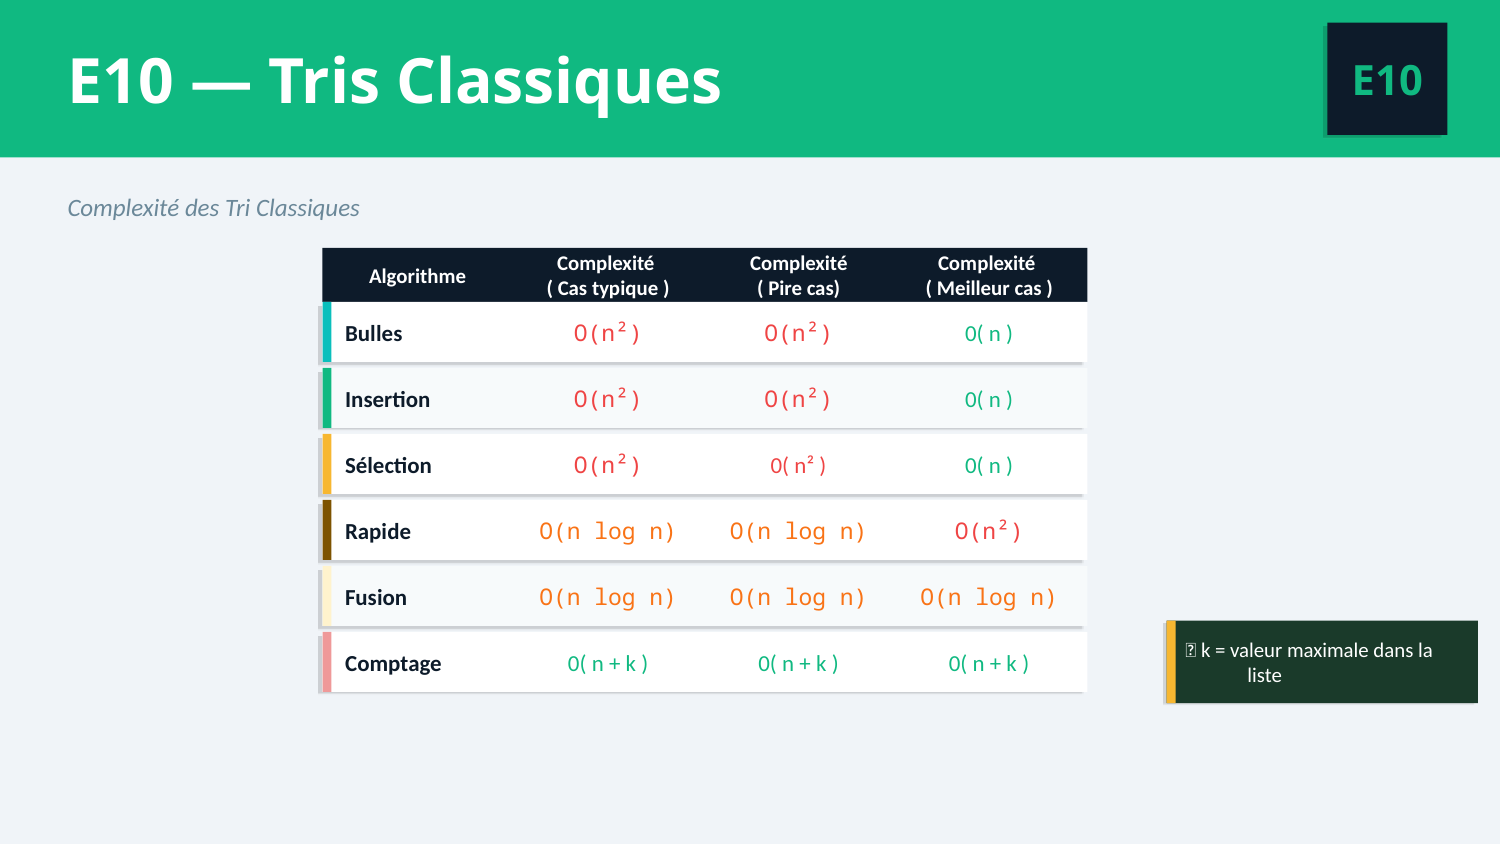

E10 — Tris Classiques
E10
Complexité des Tri Classiques
Algorithme
Complexité
( Cas typique )
Complexité
( Pire cas)
Complexité
( Meilleur cas )
Bulles
O(n²)
O(n²)
0( n )
Insertion
O(n²)
O(n²)
0( n )
Sélection
O(n²)
0( n² )
0( n )
Rapide
O(n log n)
O(n log n)
O(n²)
Fusion
O(n log n)
O(n log n)
O(n log n)
💡 k = valeur maximale dans la
 liste
Comptage
0( n + k )
0( n + k )
0( n + k )